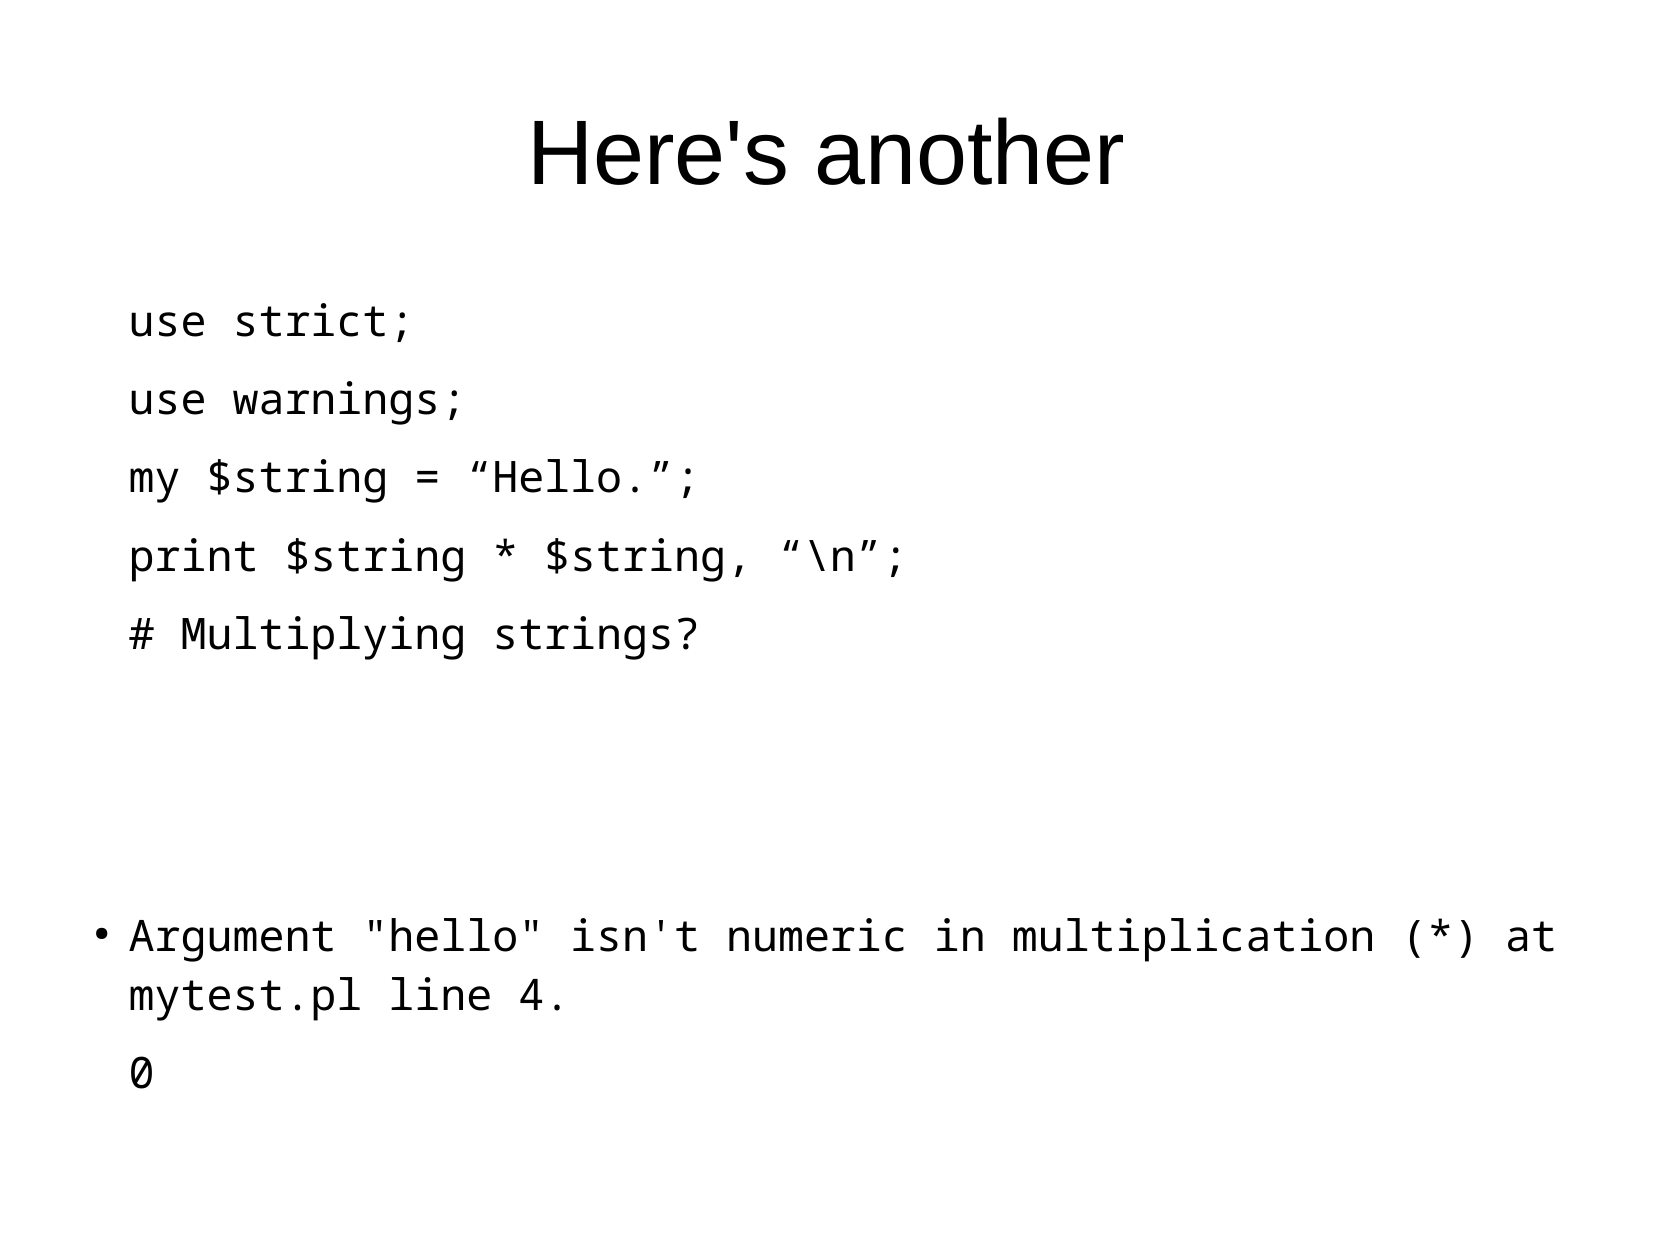

# Here's another
use strict;
use warnings;
my $string = “Hello.”;
print $string * $string, “\n”;
# Multiplying strings?
Argument "hello" isn't numeric in multiplication (*) at mytest.pl line 4.
0